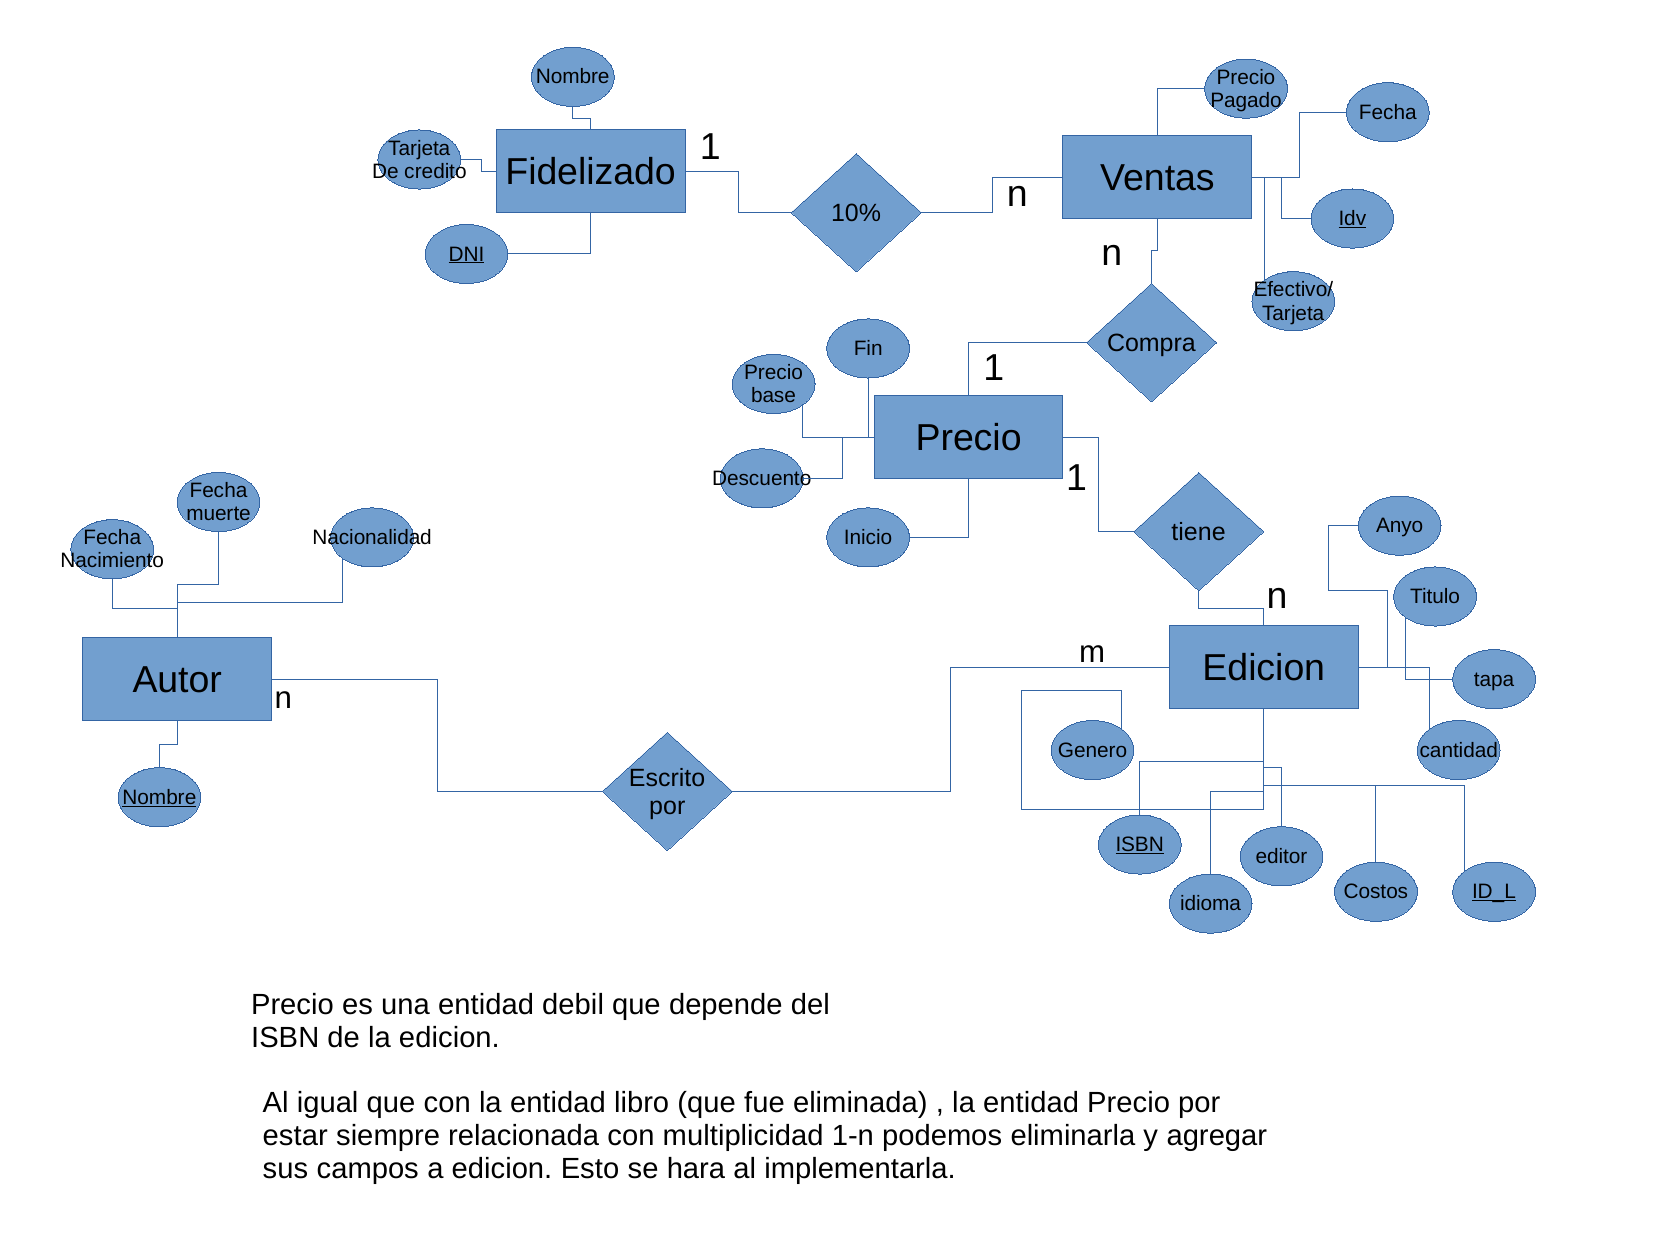

Nombre
Precio
Pagado
Fecha
1
Tarjeta
De credito
Fidelizado
Ventas
10%
n
Idv
DNI
n
Efectivo/
Tarjeta
Compra
Fin
1
Precio
base
Precio
Descuento
1
Fecha
muerte
tiene
Anyo
Nacionalidad
Inicio
Fecha
Nacimiento
n
Titulo
Edicion
m
Autor
tapa
n
Genero
cantidad
Escrito
por
Nombre
ISBN
editor
Costos
ID_L
idioma
Precio es una entidad debil que depende del
ISBN de la edicion.
Al igual que con la entidad libro (que fue eliminada) , la entidad Precio por estar siempre relacionada con multiplicidad 1-n podemos eliminarla y agregar sus campos a edicion. Esto se hara al implementarla.